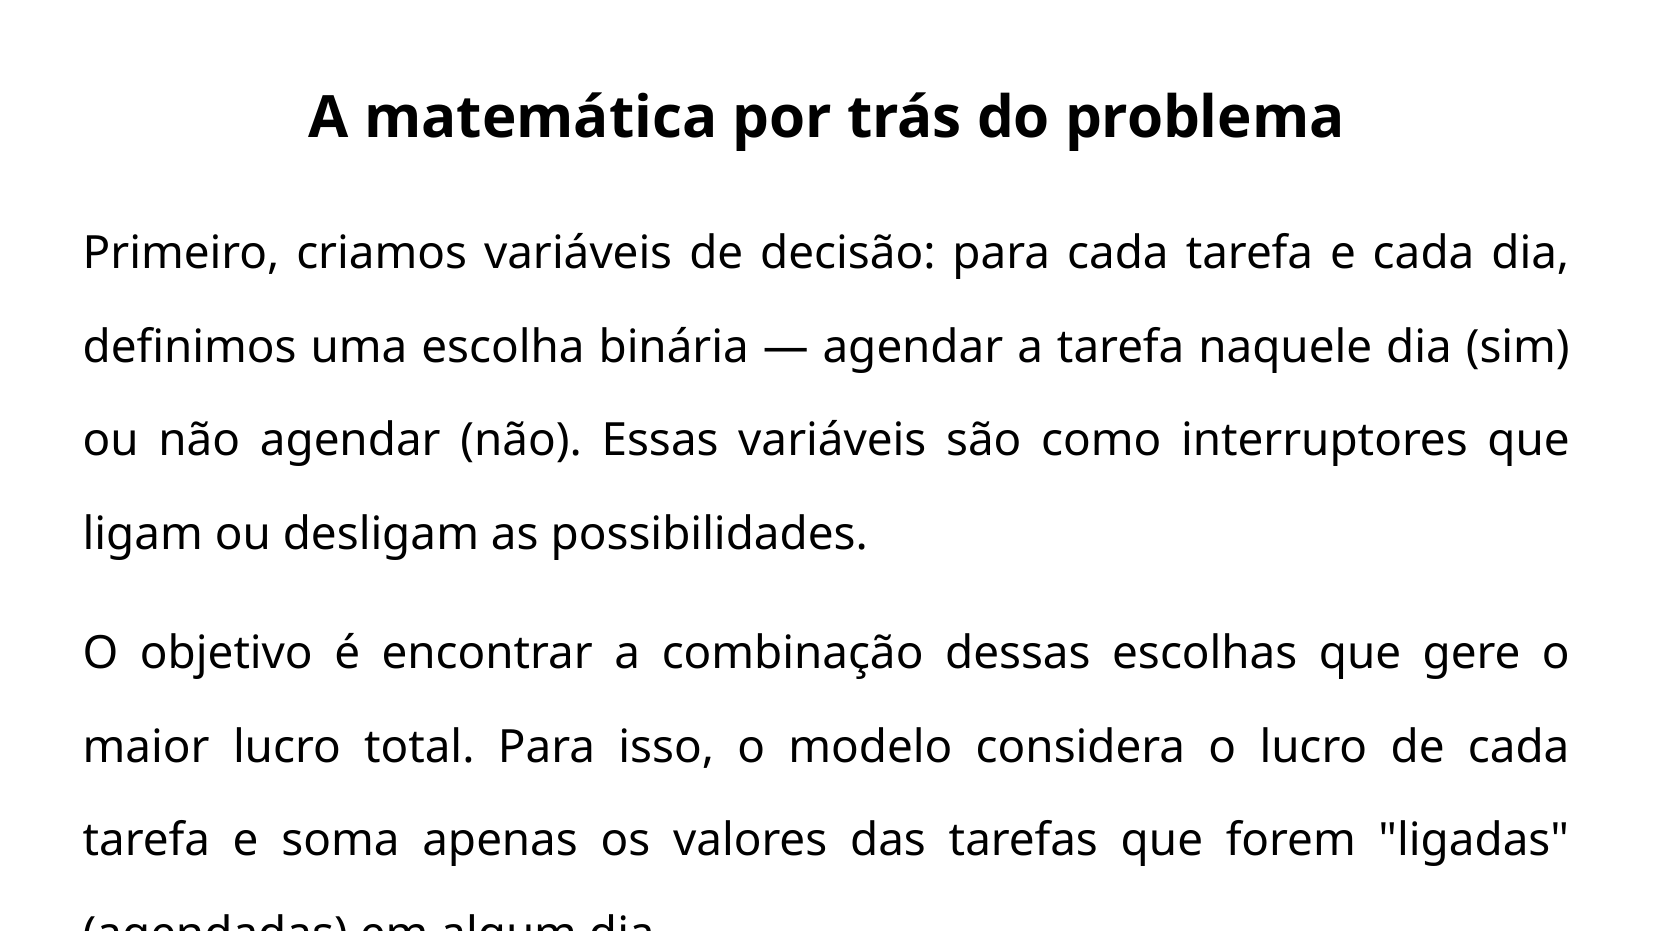

# A matemática por trás do problema
Primeiro, criamos variáveis de decisão: para cada tarefa e cada dia, definimos uma escolha binária — agendar a tarefa naquele dia (sim) ou não agendar (não). Essas variáveis são como interruptores que ligam ou desligam as possibilidades.
O objetivo é encontrar a combinação dessas escolhas que gere o maior lucro total. Para isso, o modelo considera o lucro de cada tarefa e soma apenas os valores das tarefas que forem "ligadas" (agendadas) em algum dia.